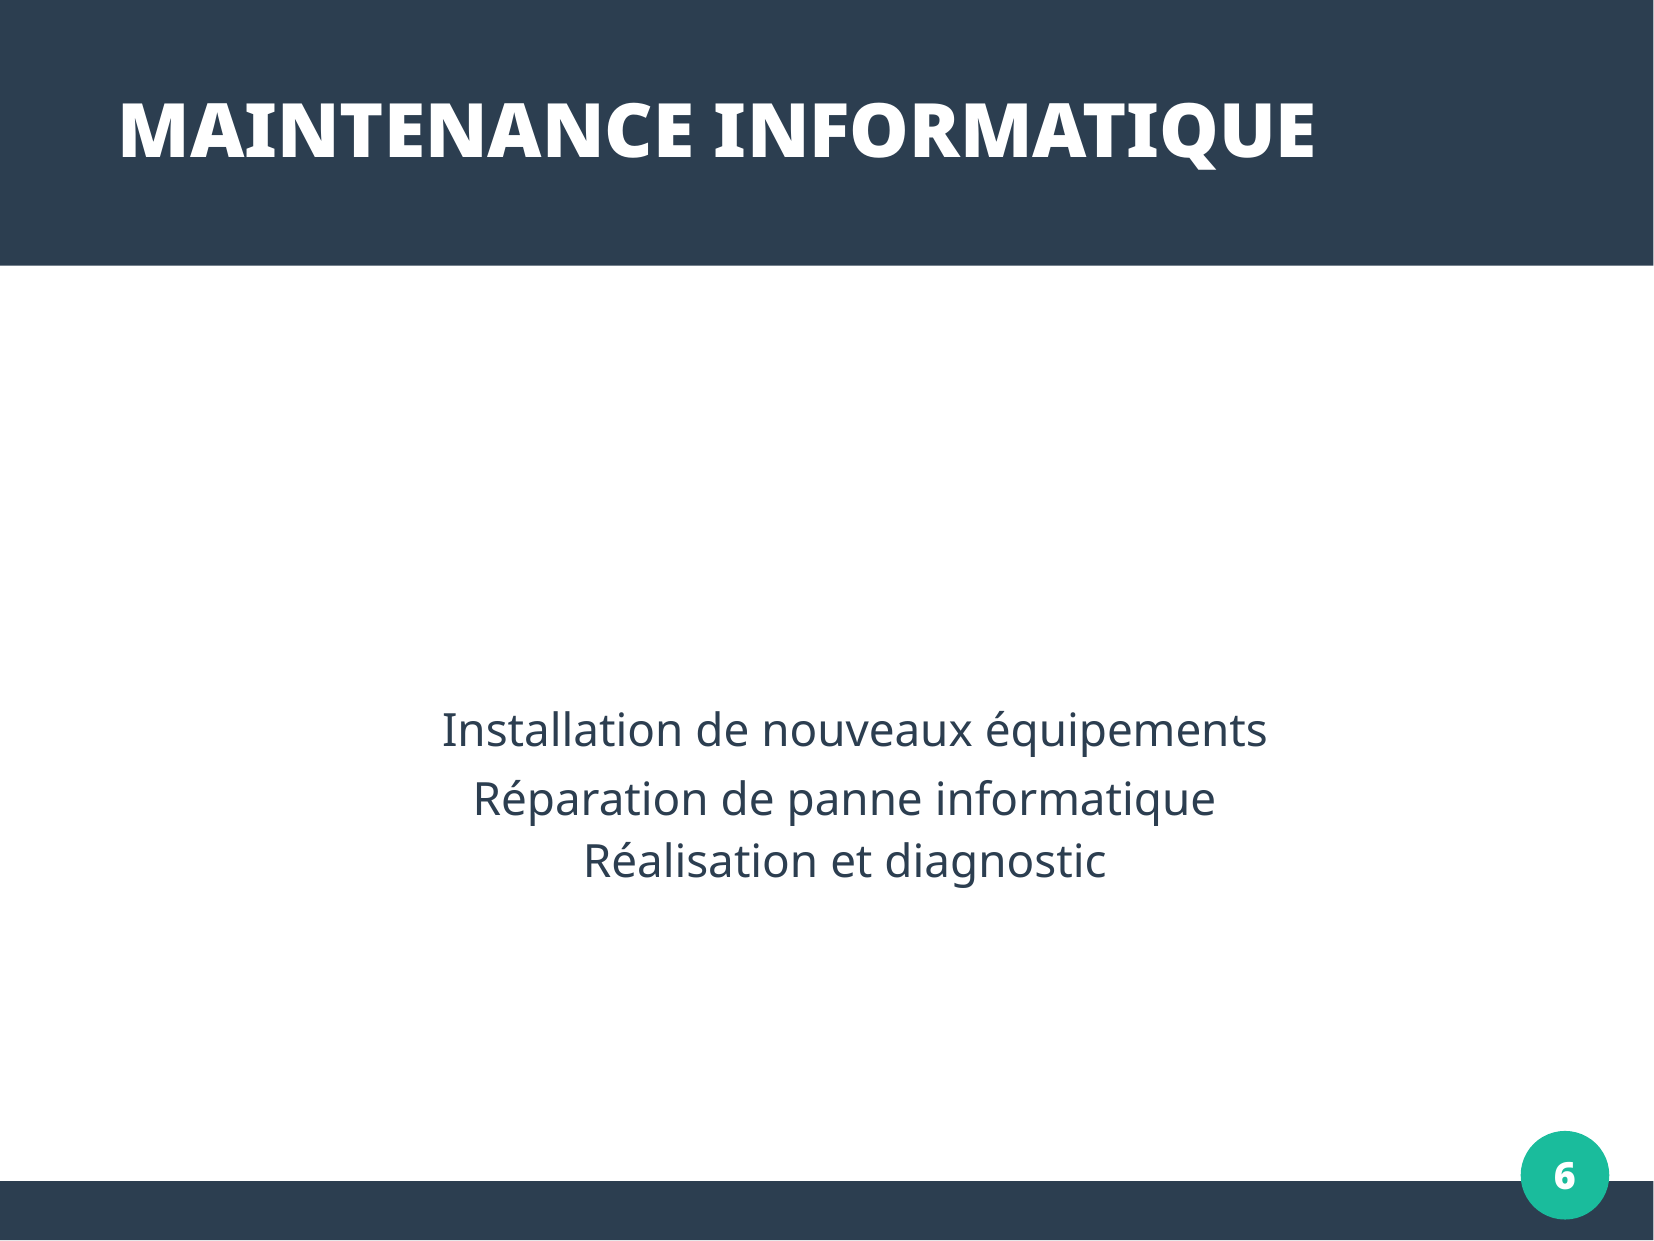

# MAINTENANCE INFORMATIQUE
 Installation de nouveaux équipements
 Réparation de panne informatique
 Réalisation et diagnostic
6